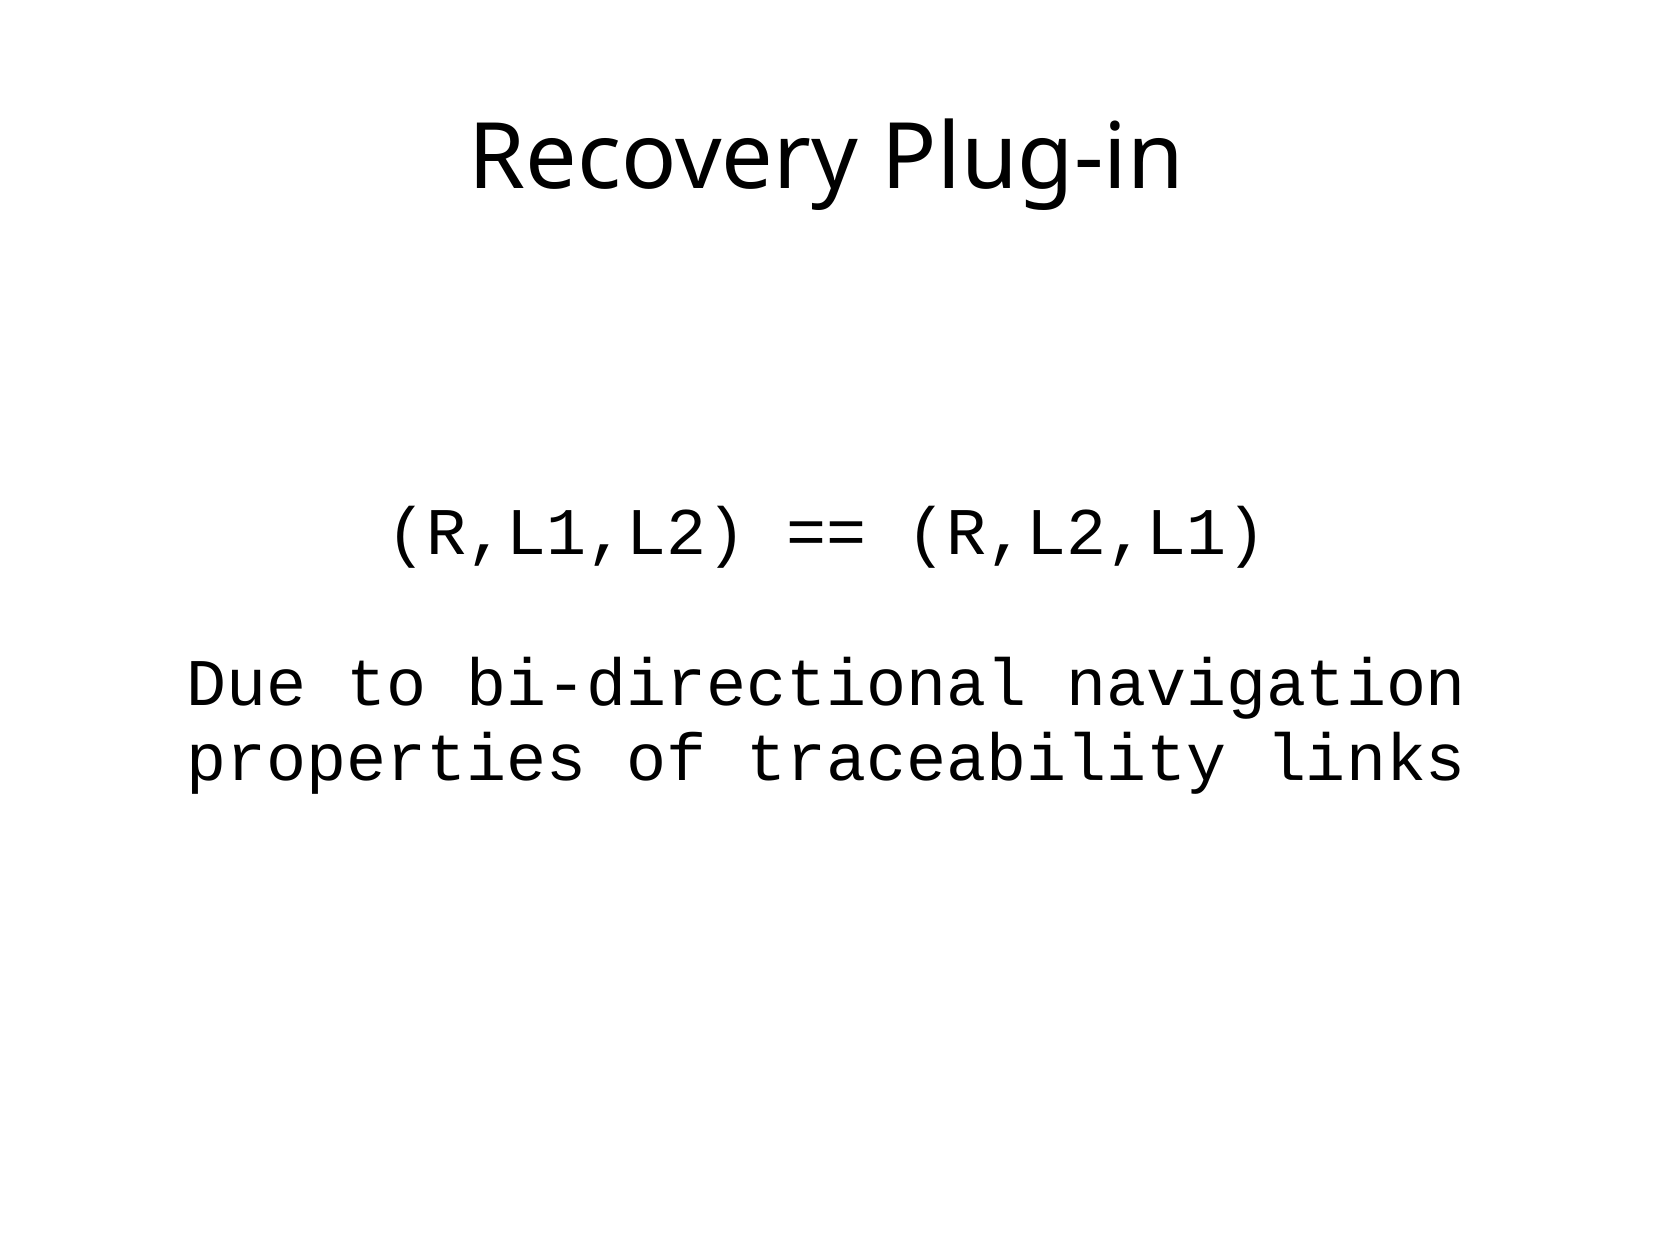

# Recovery Plug-in
(R,L1,L2) == (R,L2,L1)
Due to bi-directional navigation properties of traceability links